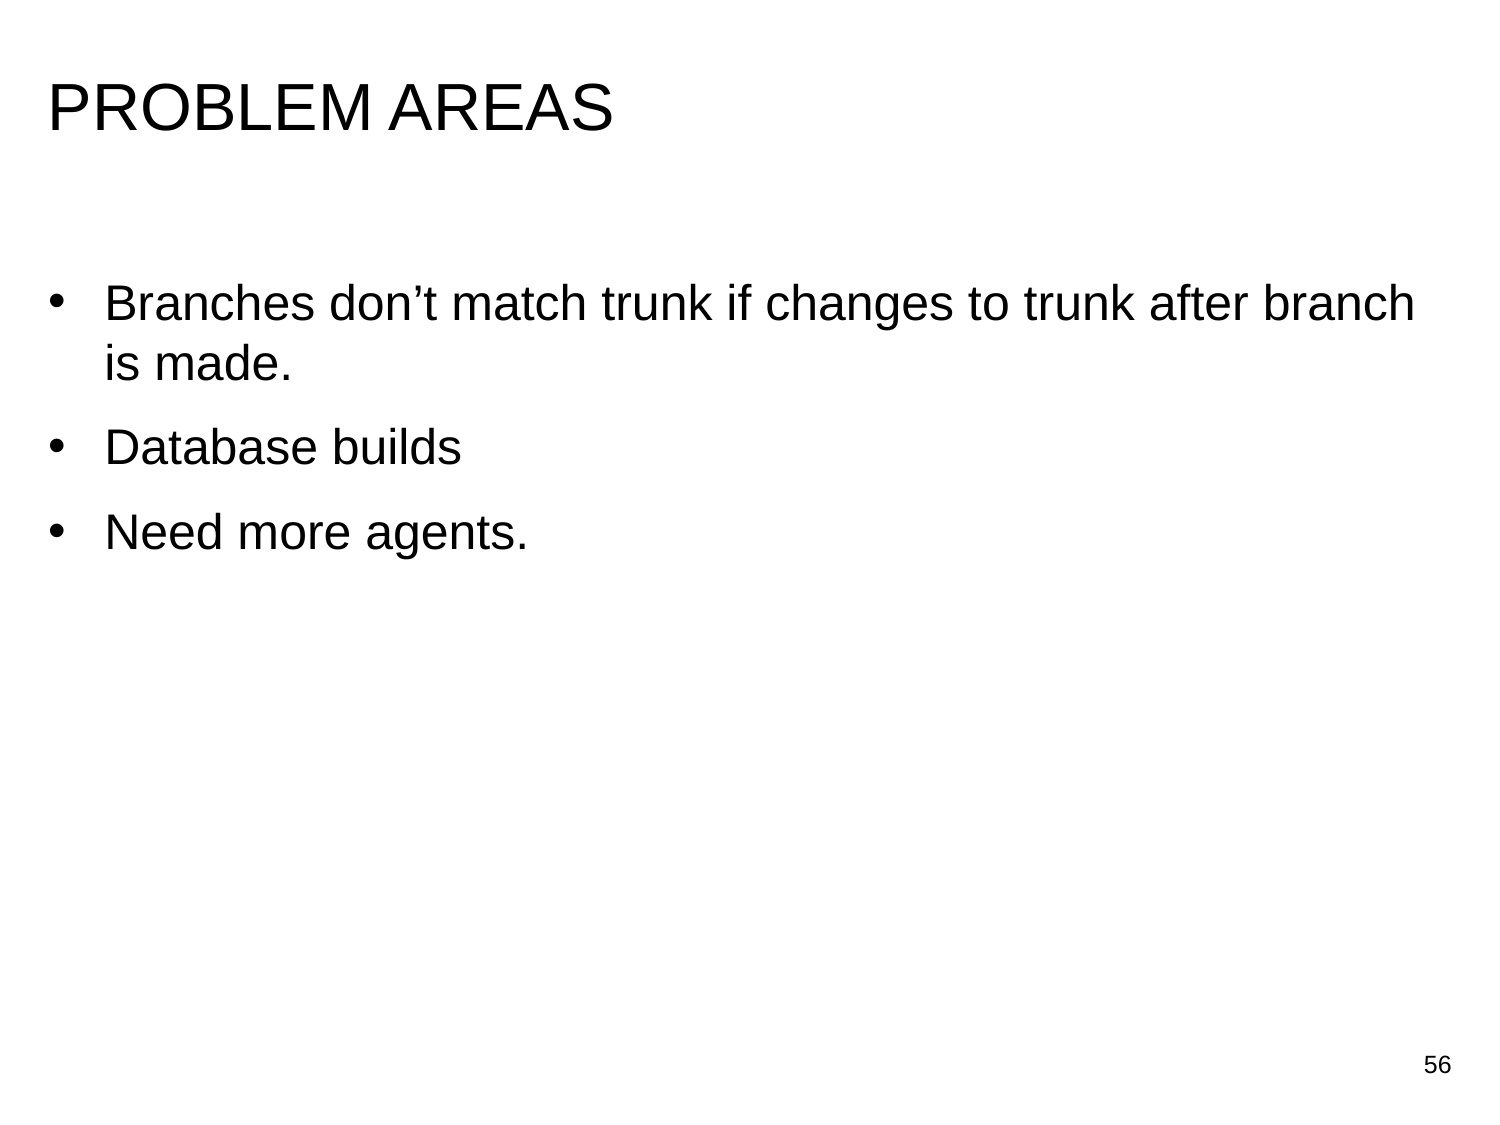

# Problem areas
Branches don’t match trunk if changes to trunk after branch is made.
Database builds
Need more agents.